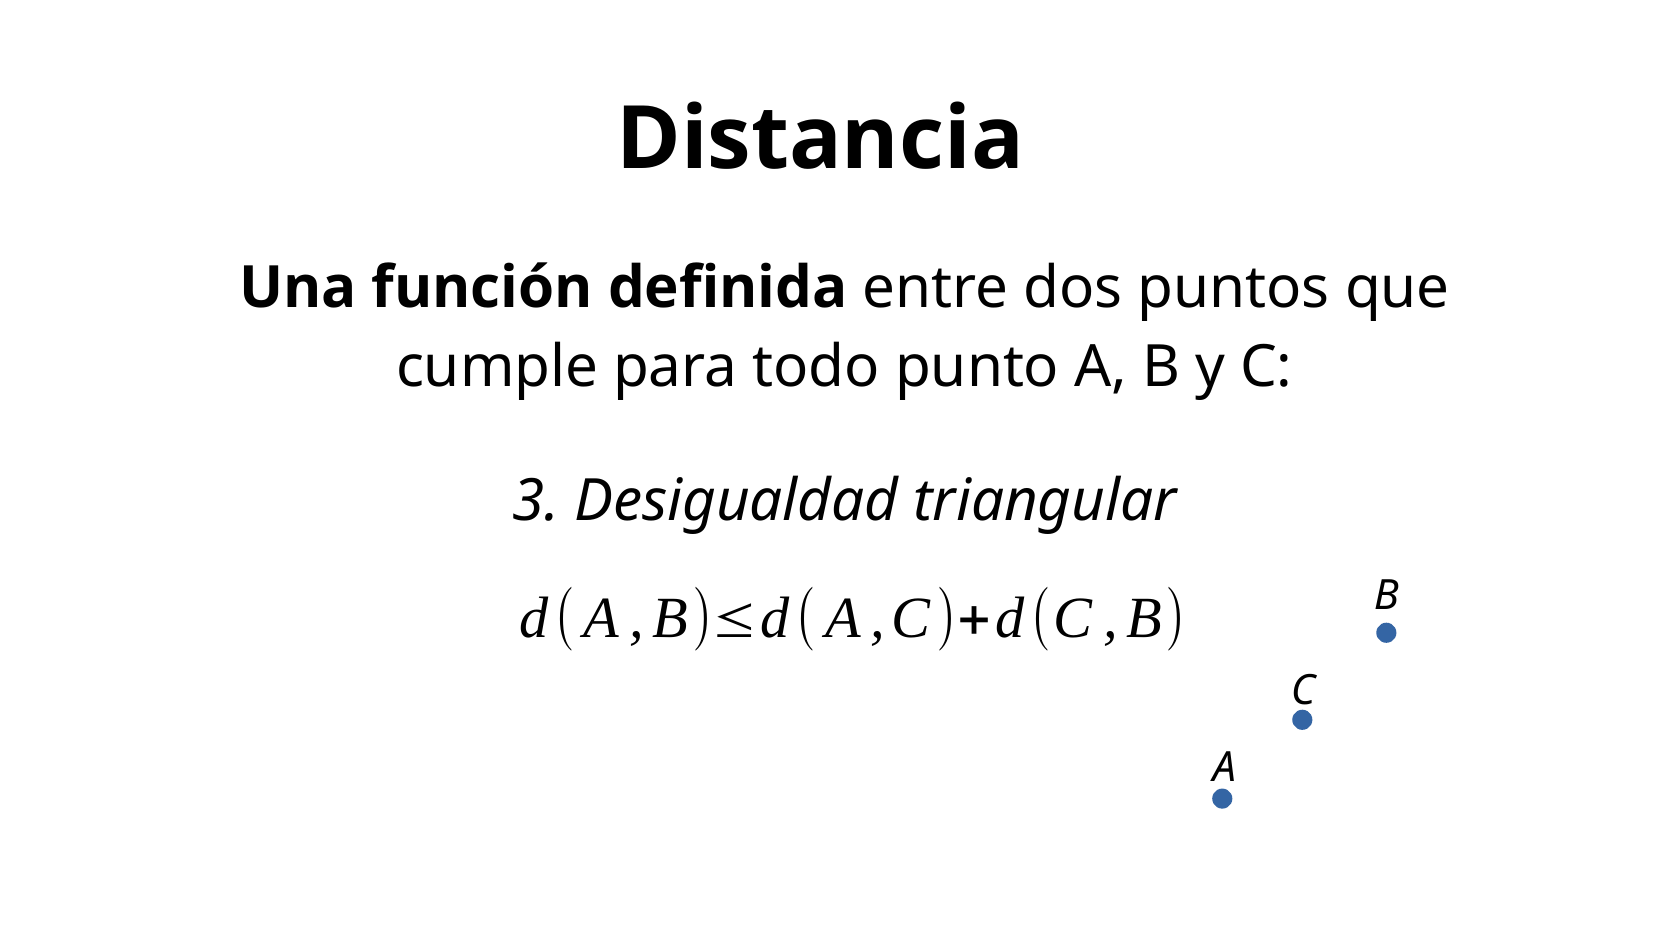

Distancia
Una función definida entre dos puntos que cumple para todo punto A, B y C:
3. Desigualdad triangular
B
C
A